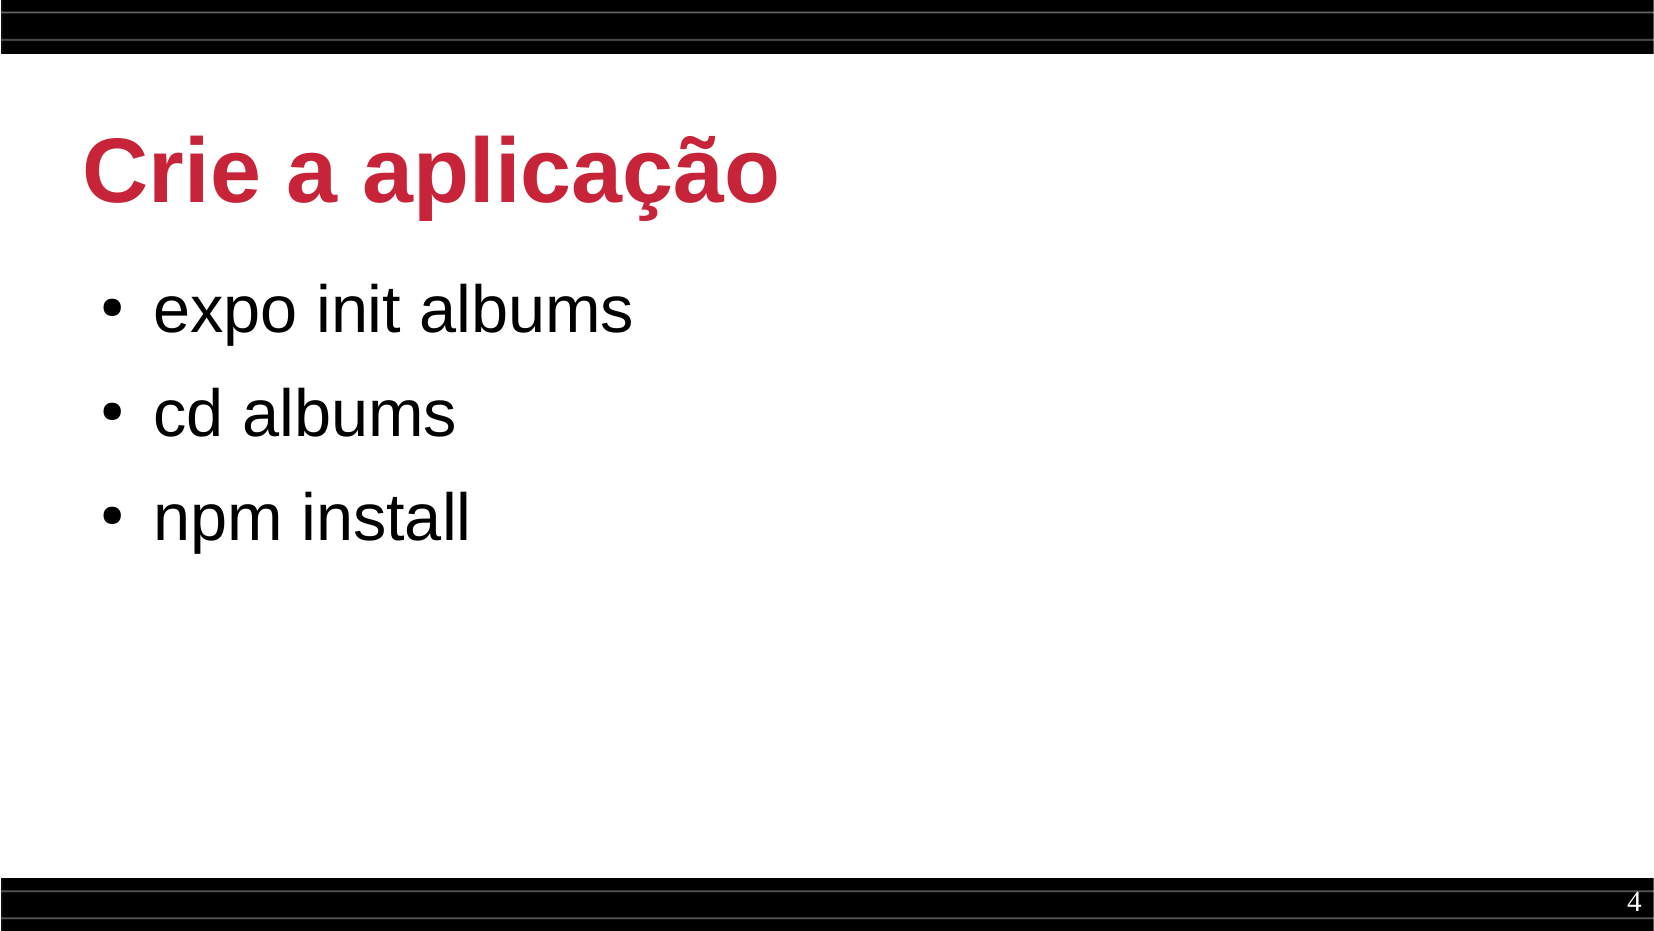

# Crie a aplicação
expo init albums
cd albums
npm install